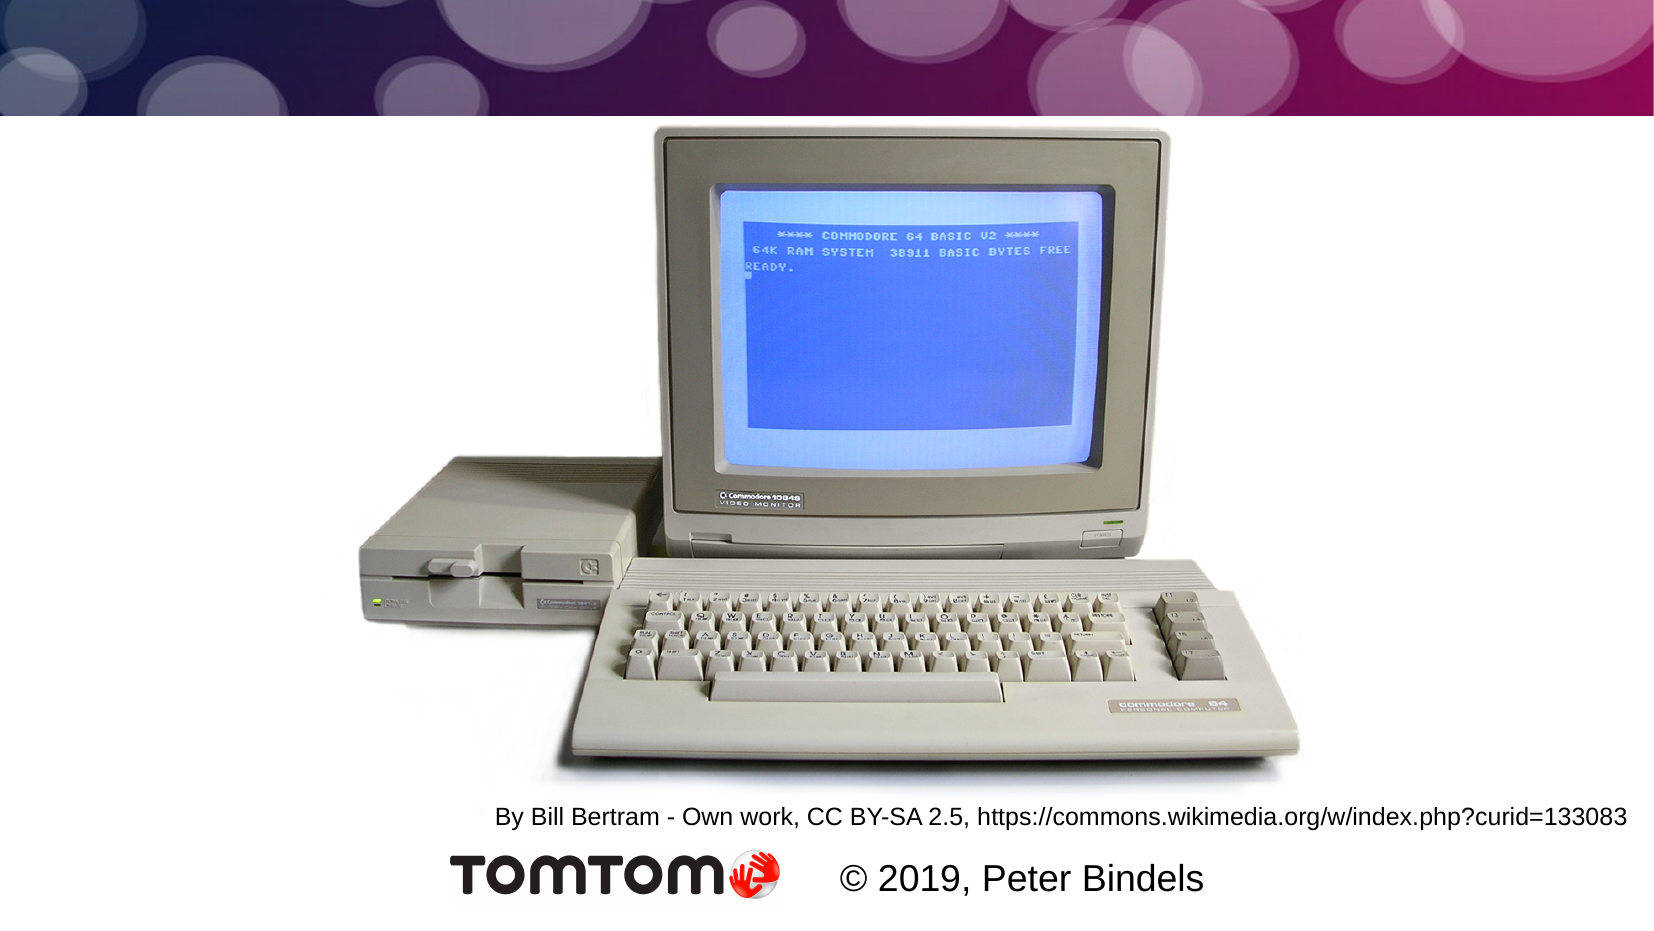

#
By Bill Bertram - Own work, CC BY-SA 2.5, https://commons.wikimedia.org/w/index.php?curid=133083